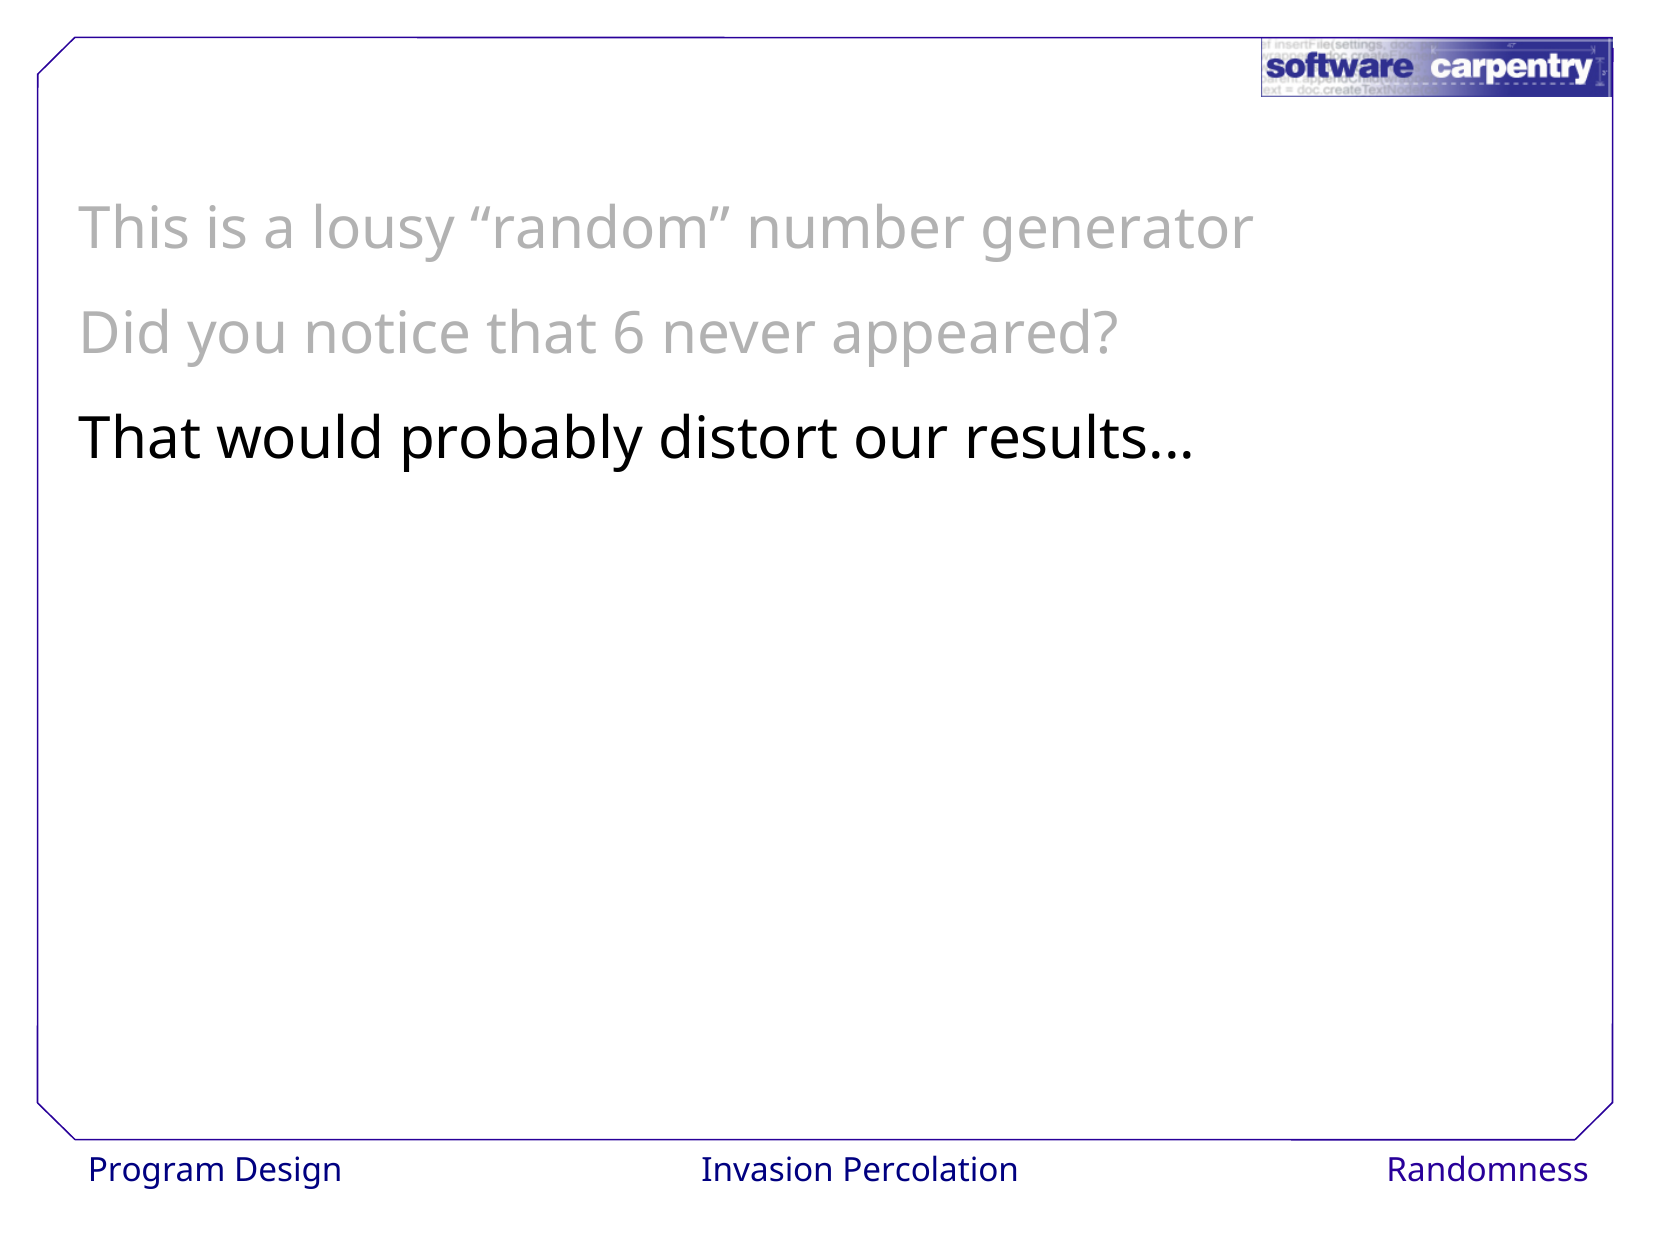

This is a lousy “random” number generator
Did you notice that 6 never appeared?
That would probably distort our results...